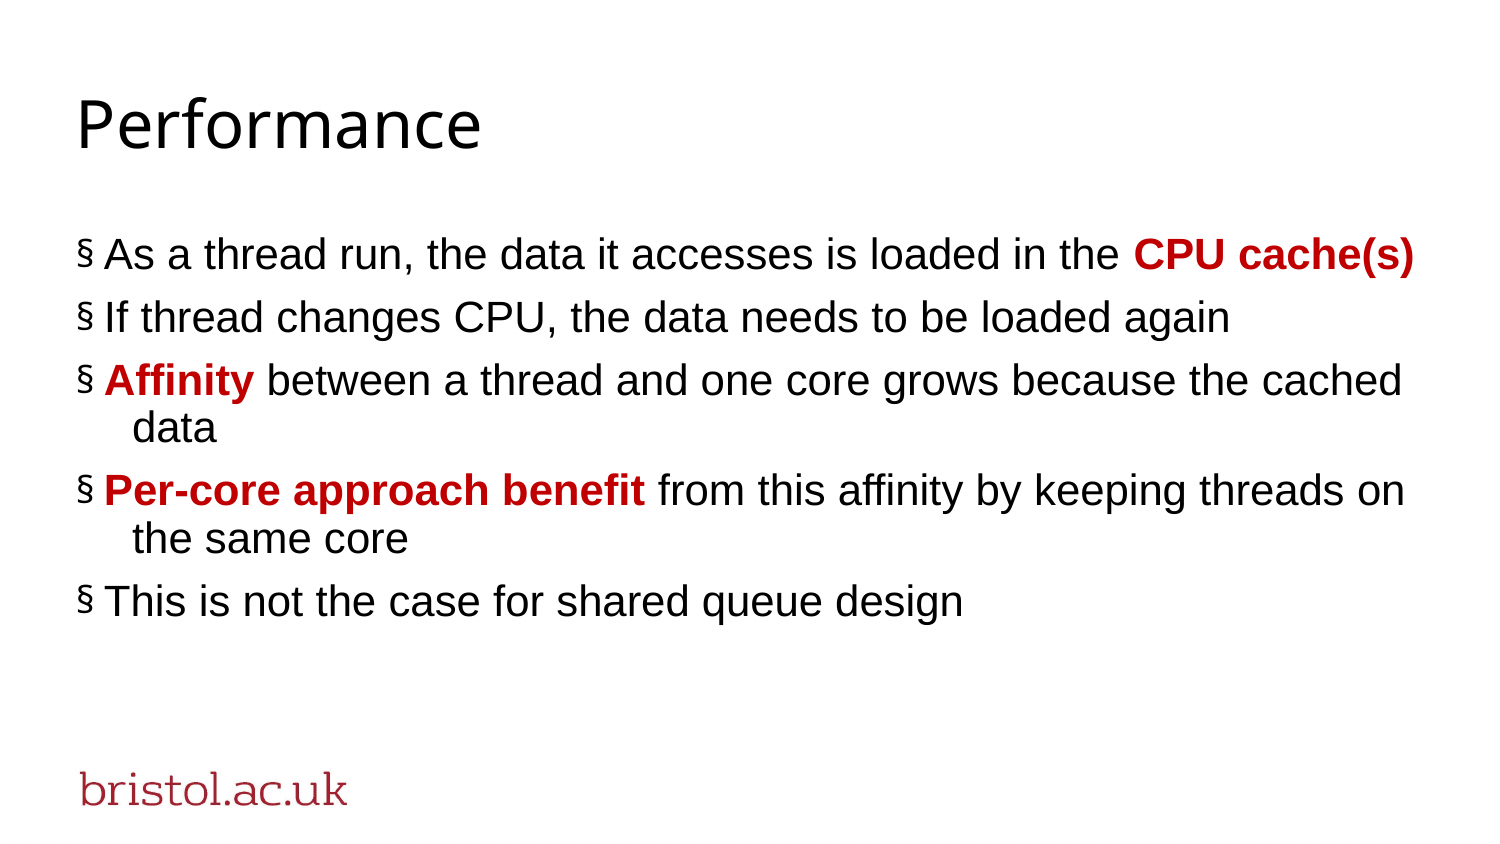

# Performance
As a thread run, the data it accesses is loaded in the CPU cache(s)
If thread changes CPU, the data needs to be loaded again
Affinity between a thread and one core grows because the cached data
Per-core approach benefit from this affinity by keeping threads on the same core
This is not the case for shared queue design